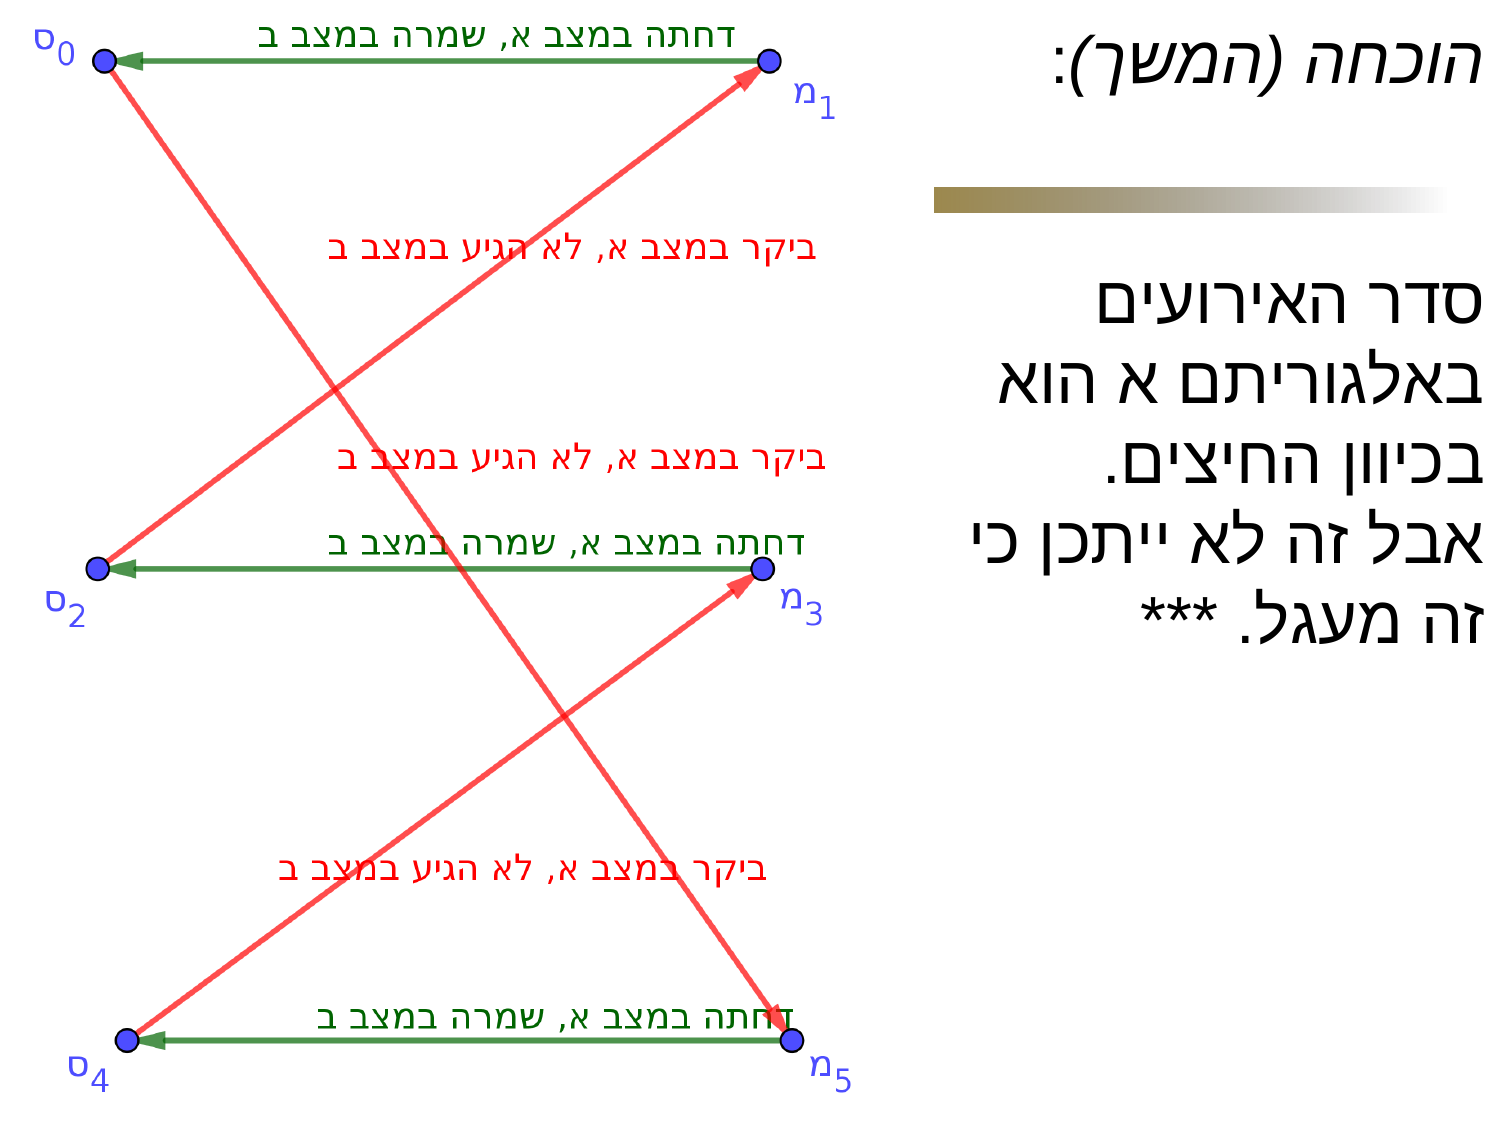

הוכחה (המשך):
סדר האירועים באלגוריתם א הוא בכיוון החיצים.
אבל זה לא ייתכן כי זה מעגל. ***